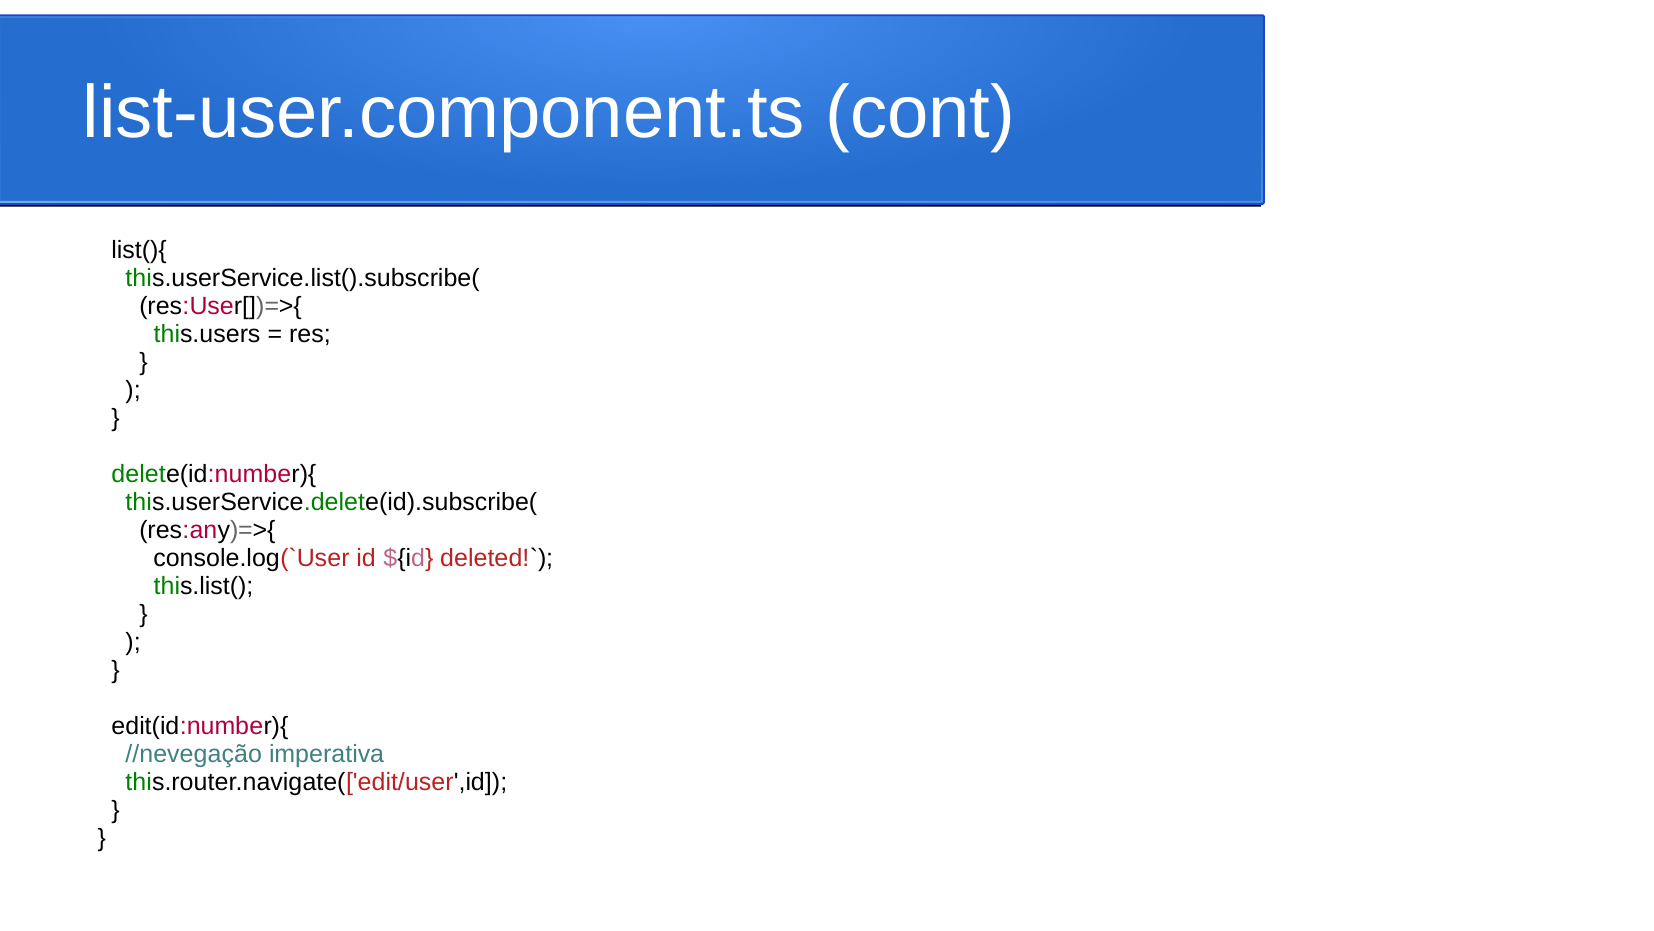

# list-user.component.ts (cont)
 list(){
 this.userService.list().subscribe(
 (res:User[])=>{
 this.users = res;
 }
 );
 }
 delete(id:number){
 this.userService.delete(id).subscribe(
 (res:any)=>{
 console.log(`User id ${id} deleted!`);
 this.list();
 }
 );
 }
 edit(id:number){
 //nevegação imperativa
 this.router.navigate(['edit/user',id]);
 }
}